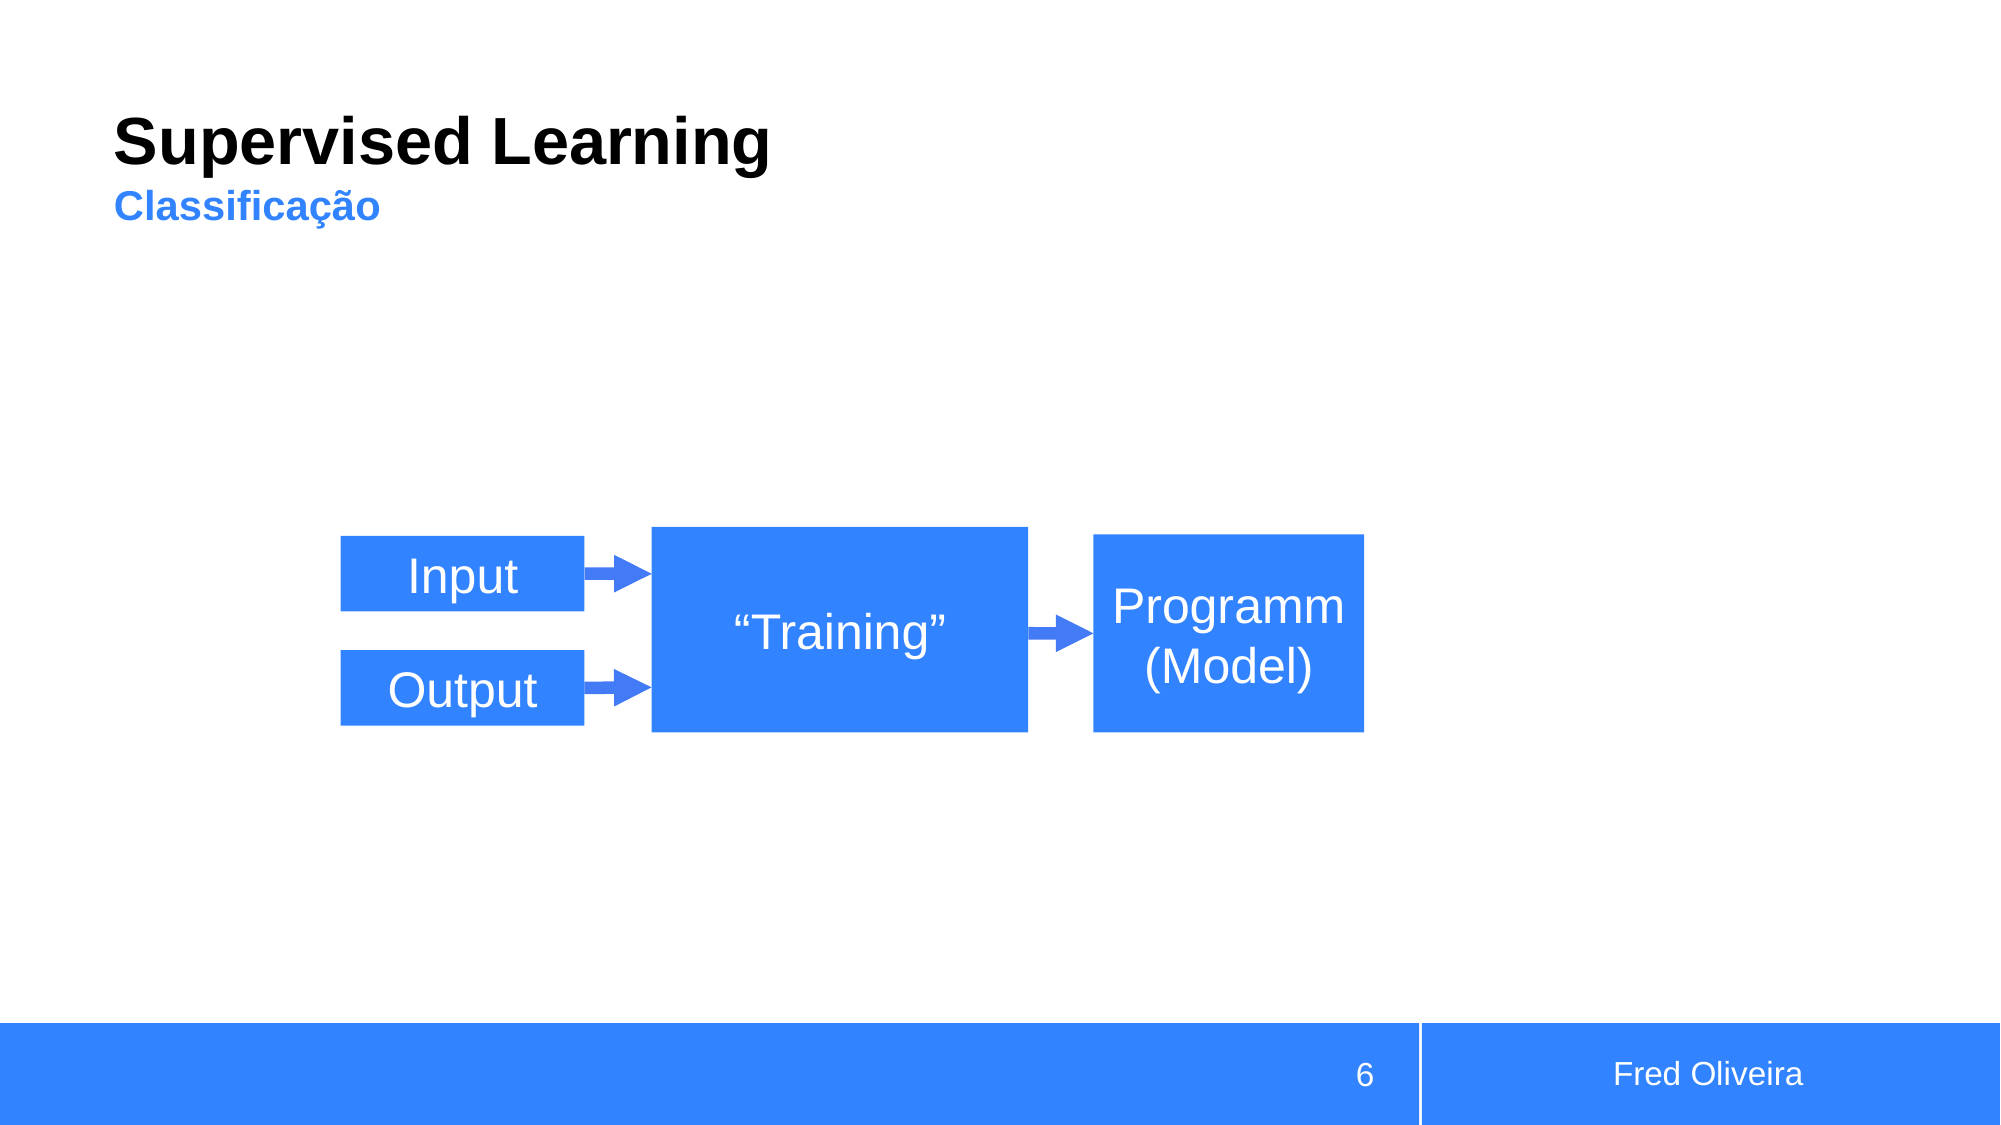

# Supervised Learning
Classificação
“Training”
Programm (Model)
Input
Output
Fred Oliveira